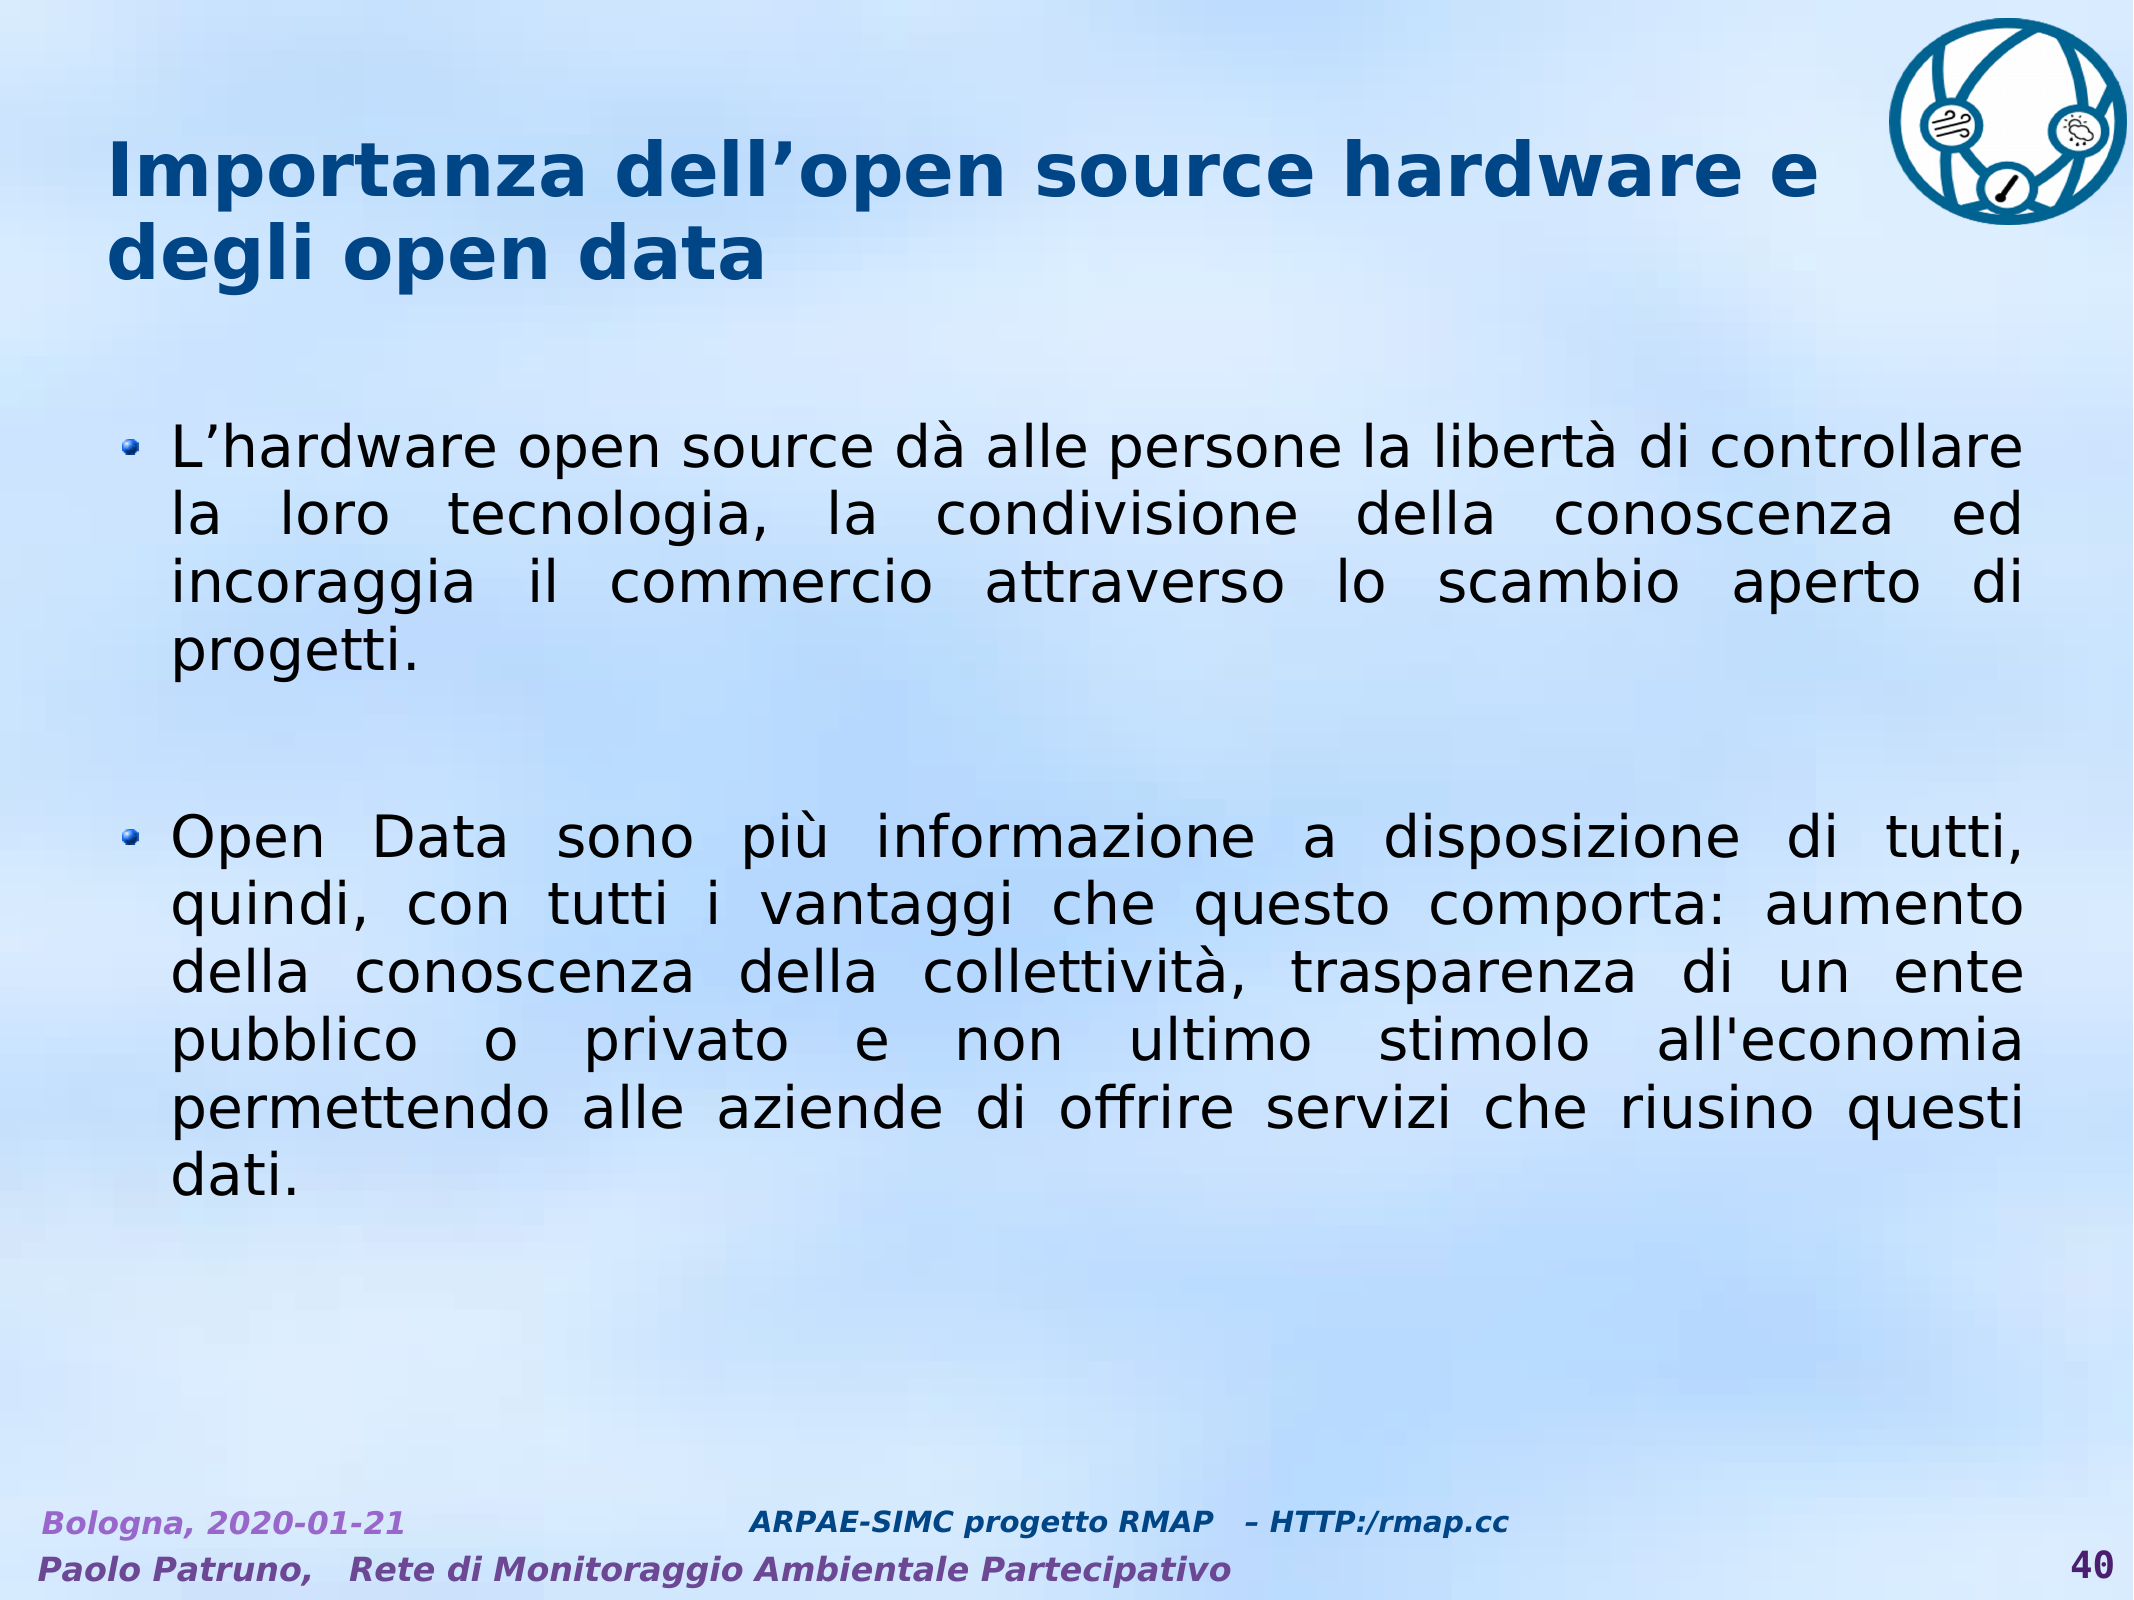

# Importanza dell’open source hardware e degli open data
L’hardware open source dà alle persone la libertà di controllare la loro tecnologia, la condivisione della conoscenza ed incoraggia il commercio attraverso lo scambio aperto di progetti.
Open Data sono più informazione a disposizione di tutti, quindi, con tutti i vantaggi che questo comporta: aumento della conoscenza della collettività, trasparenza di un ente pubblico o privato e non ultimo stimolo all'economia permettendo alle aziende di offrire servizi che riusino questi dati.